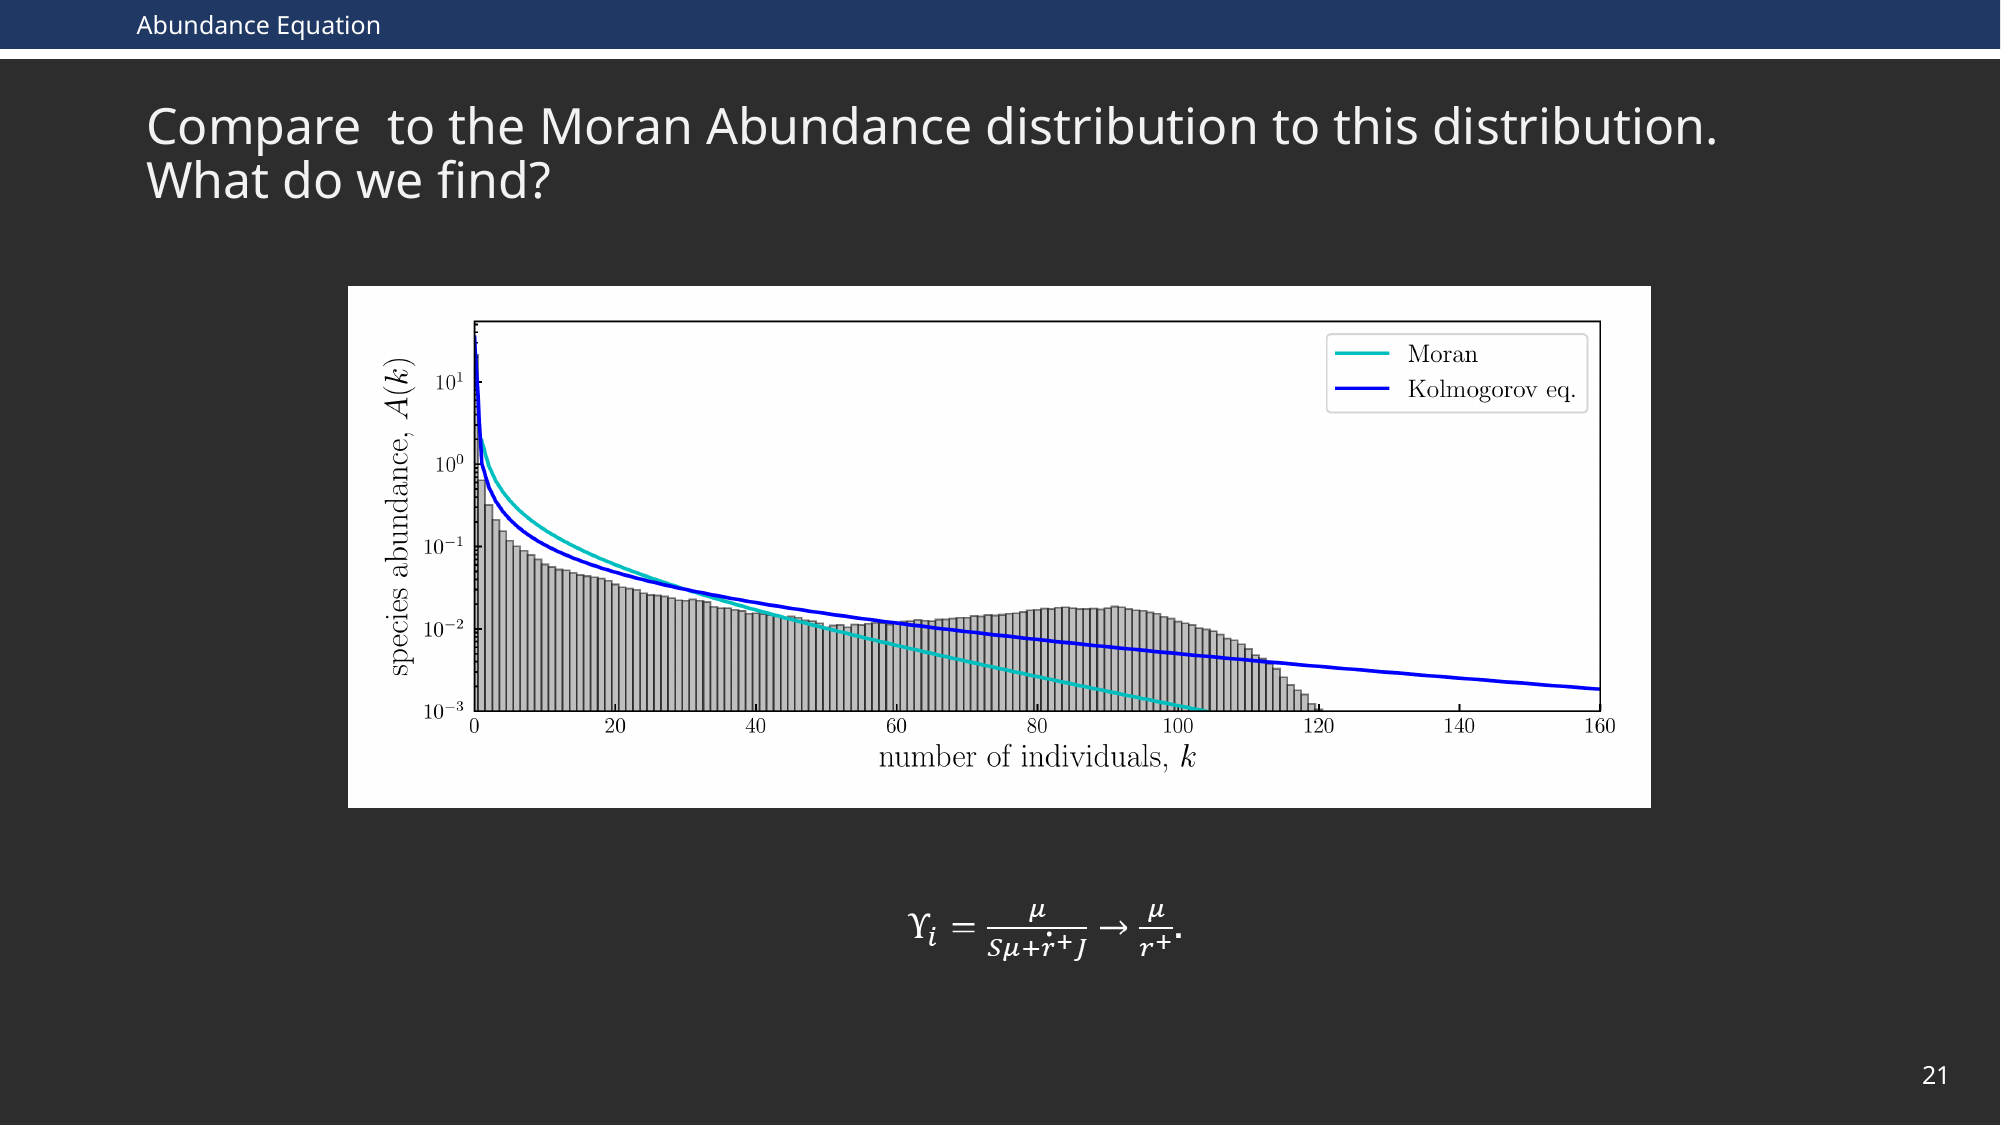

Abundance Equation
#
Compare to the Moran Abundance distribution to this distribution. What do we find?
.